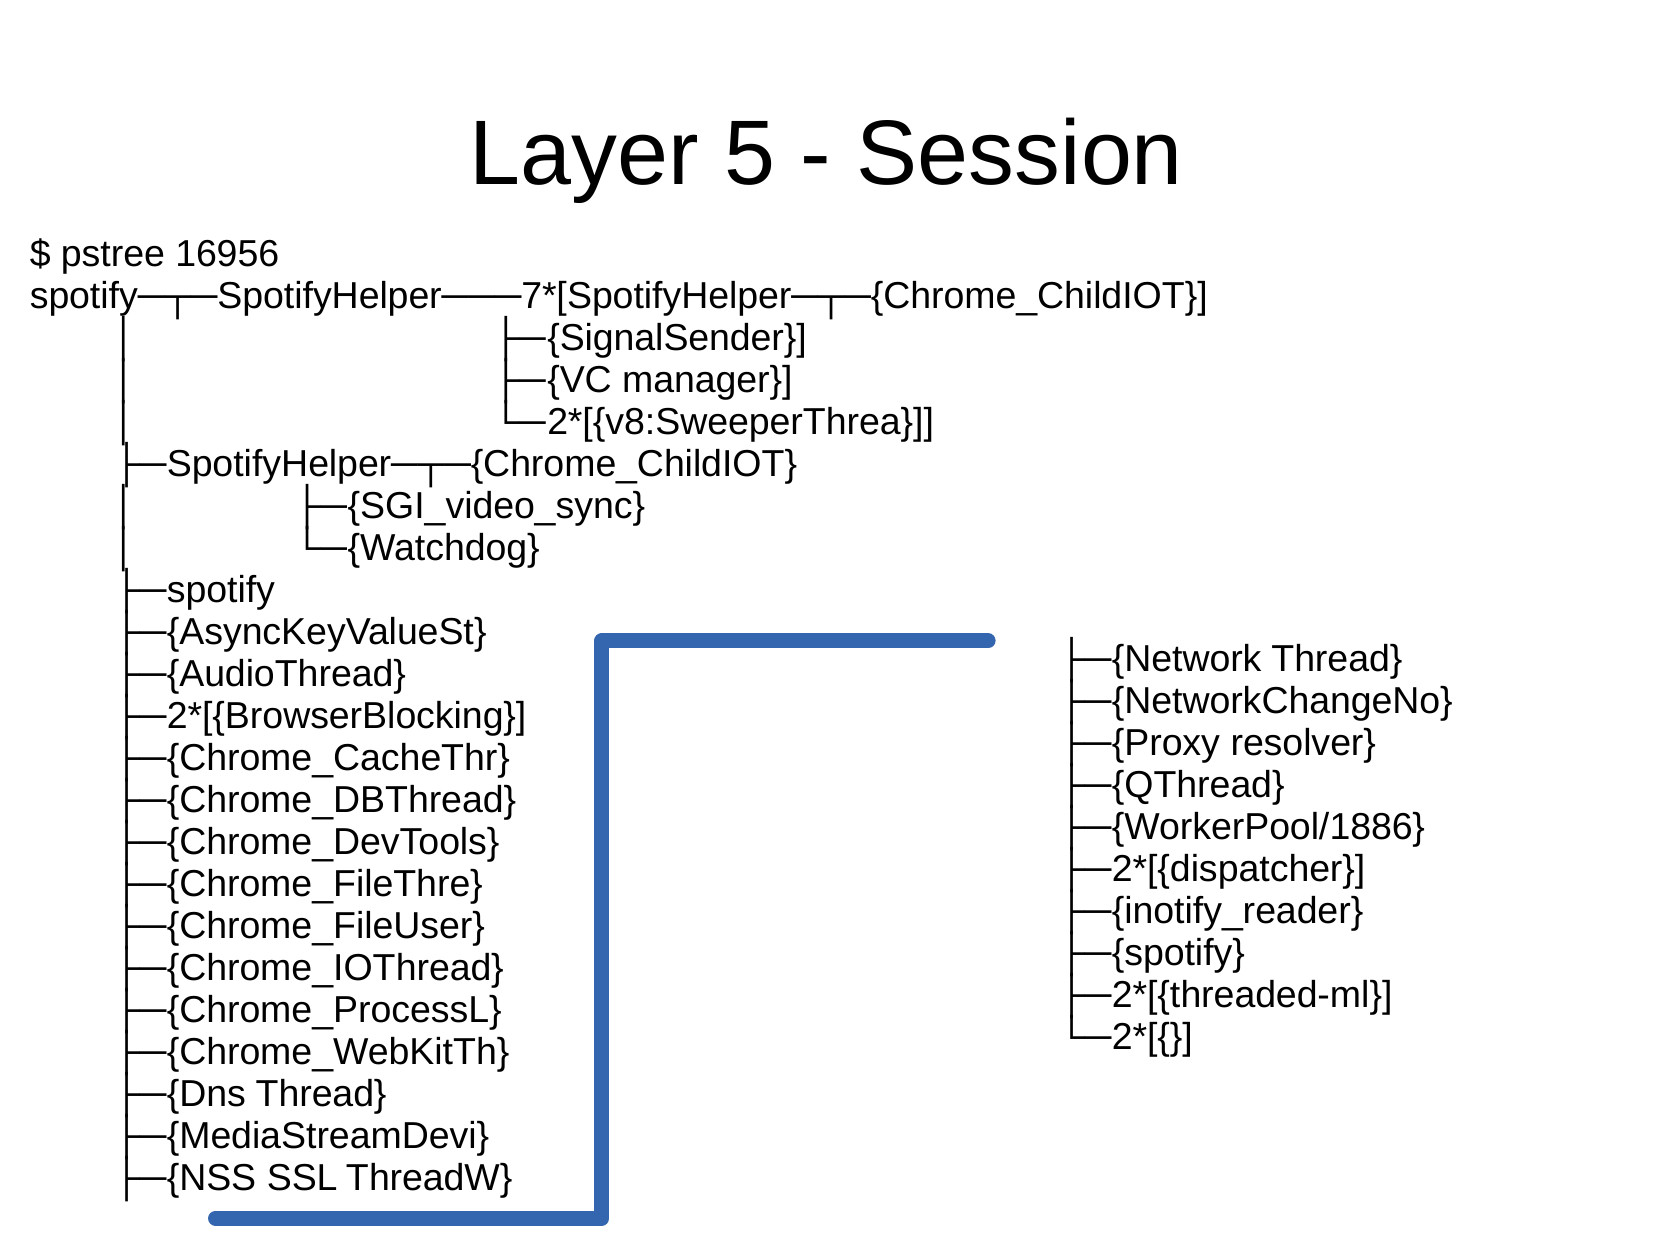

# Layer 5 - Session
$ pstree 16956
spotify─┬─SpotifyHelper───7*[SpotifyHelper─┬─{Chrome_ChildIOT}]
 │ ├─{SignalSender}]
 │ ├─{VC manager}]
 │ └─2*[{v8:SweeperThrea}]]
 ├─SpotifyHelper─┬─{Chrome_ChildIOT}
 │ ├─{SGI_video_sync}
 │ └─{Watchdog}
 ├─spotify
 ├─{AsyncKeyValueSt}
 ├─{AudioThread}
 ├─2*[{BrowserBlocking}]
 ├─{Chrome_CacheThr}
 ├─{Chrome_DBThread}
 ├─{Chrome_DevTools}
 ├─{Chrome_FileThre}
 ├─{Chrome_FileUser}
 ├─{Chrome_IOThread}
 ├─{Chrome_ProcessL}
 ├─{Chrome_WebKitTh}
 ├─{Dns Thread}
 ├─{MediaStreamDevi}
 ├─{NSS SSL ThreadW}
 ├─{Network Thread}
 ├─{NetworkChangeNo}
 ├─{Proxy resolver}
 ├─{QThread}
 ├─{WorkerPool/1886}
 ├─2*[{dispatcher}]
 ├─{inotify_reader}
 ├─{spotify}
 ├─2*[{threaded-ml}]
 └─2*[{}]